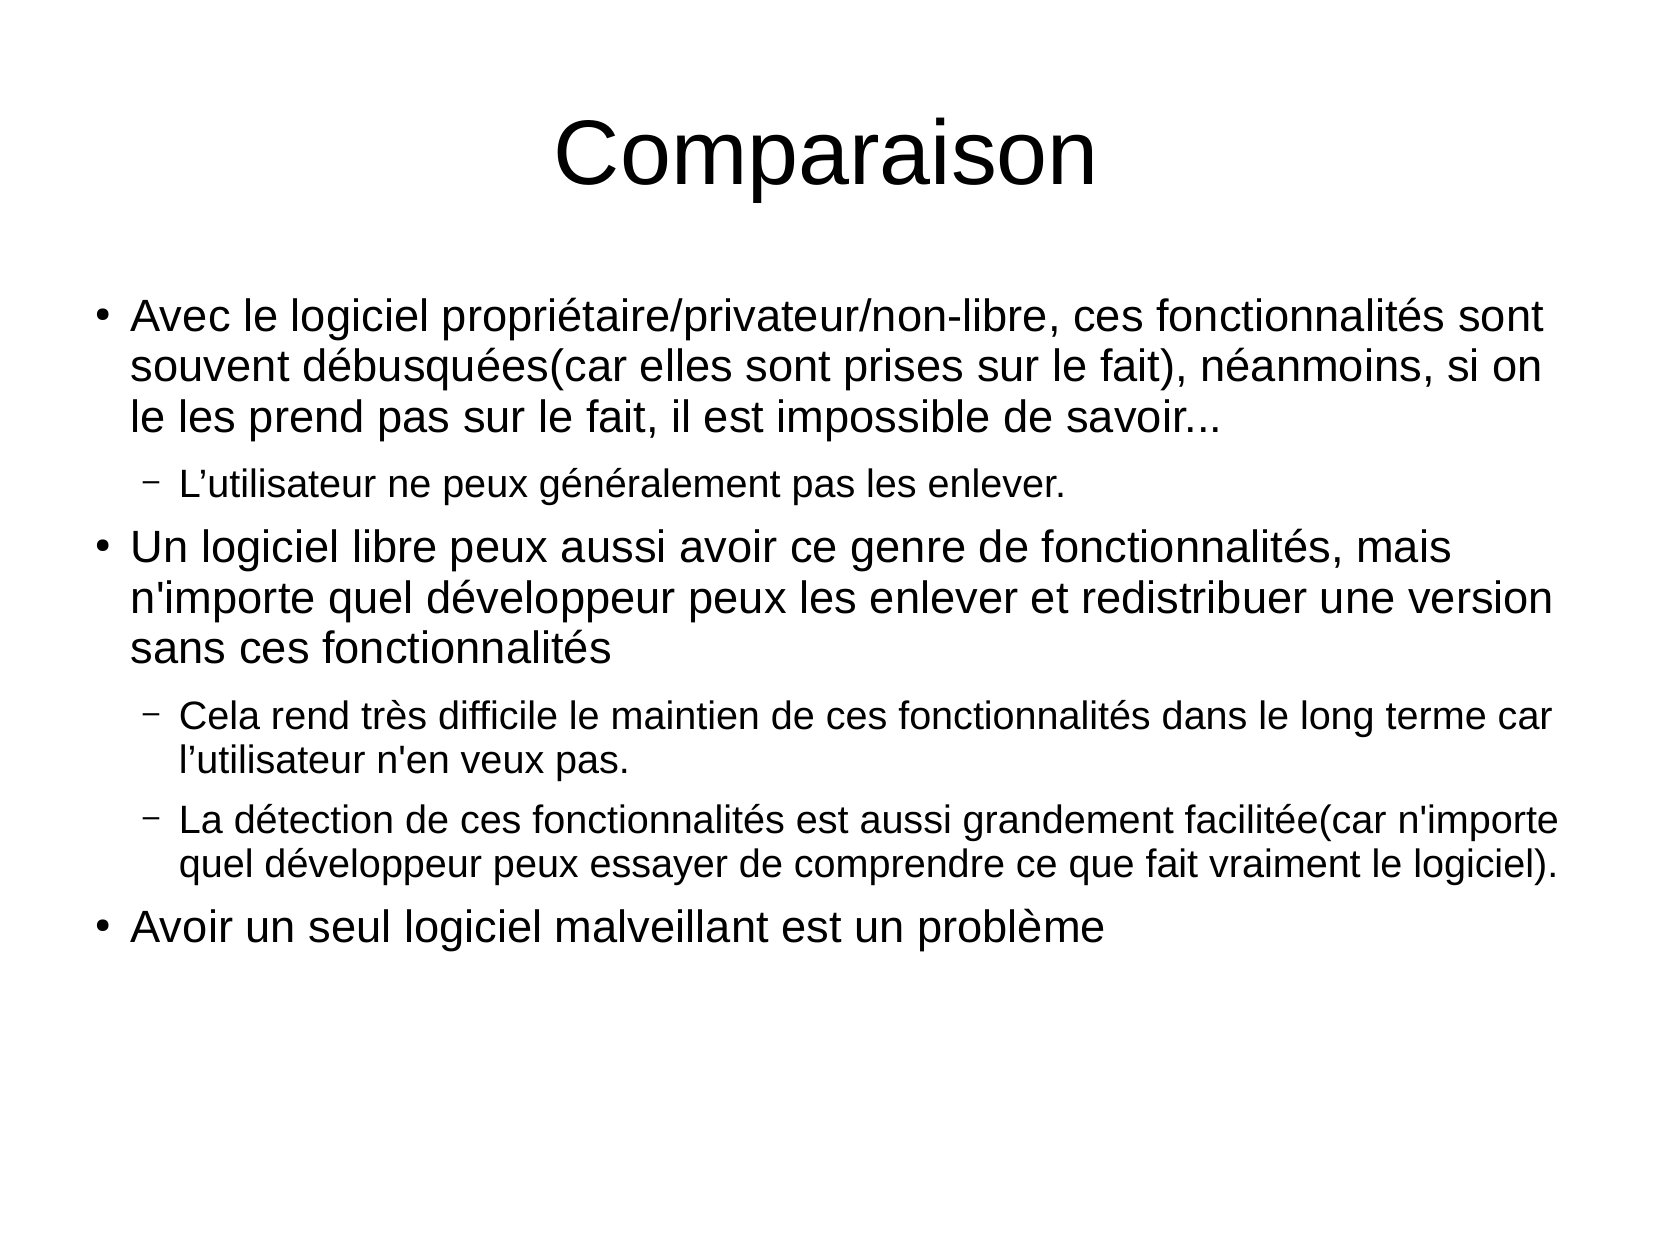

# Comparaison
Avec le logiciel propriétaire/privateur/non-libre, ces fonctionnalités sont souvent débusquées(car elles sont prises sur le fait), néanmoins, si on le les prend pas sur le fait, il est impossible de savoir...
L’utilisateur ne peux généralement pas les enlever.
Un logiciel libre peux aussi avoir ce genre de fonctionnalités, mais n'importe quel développeur peux les enlever et redistribuer une version sans ces fonctionnalités
Cela rend très difficile le maintien de ces fonctionnalités dans le long terme car l’utilisateur n'en veux pas.
La détection de ces fonctionnalités est aussi grandement facilitée(car n'importe quel développeur peux essayer de comprendre ce que fait vraiment le logiciel).
Avoir un seul logiciel malveillant est un problème